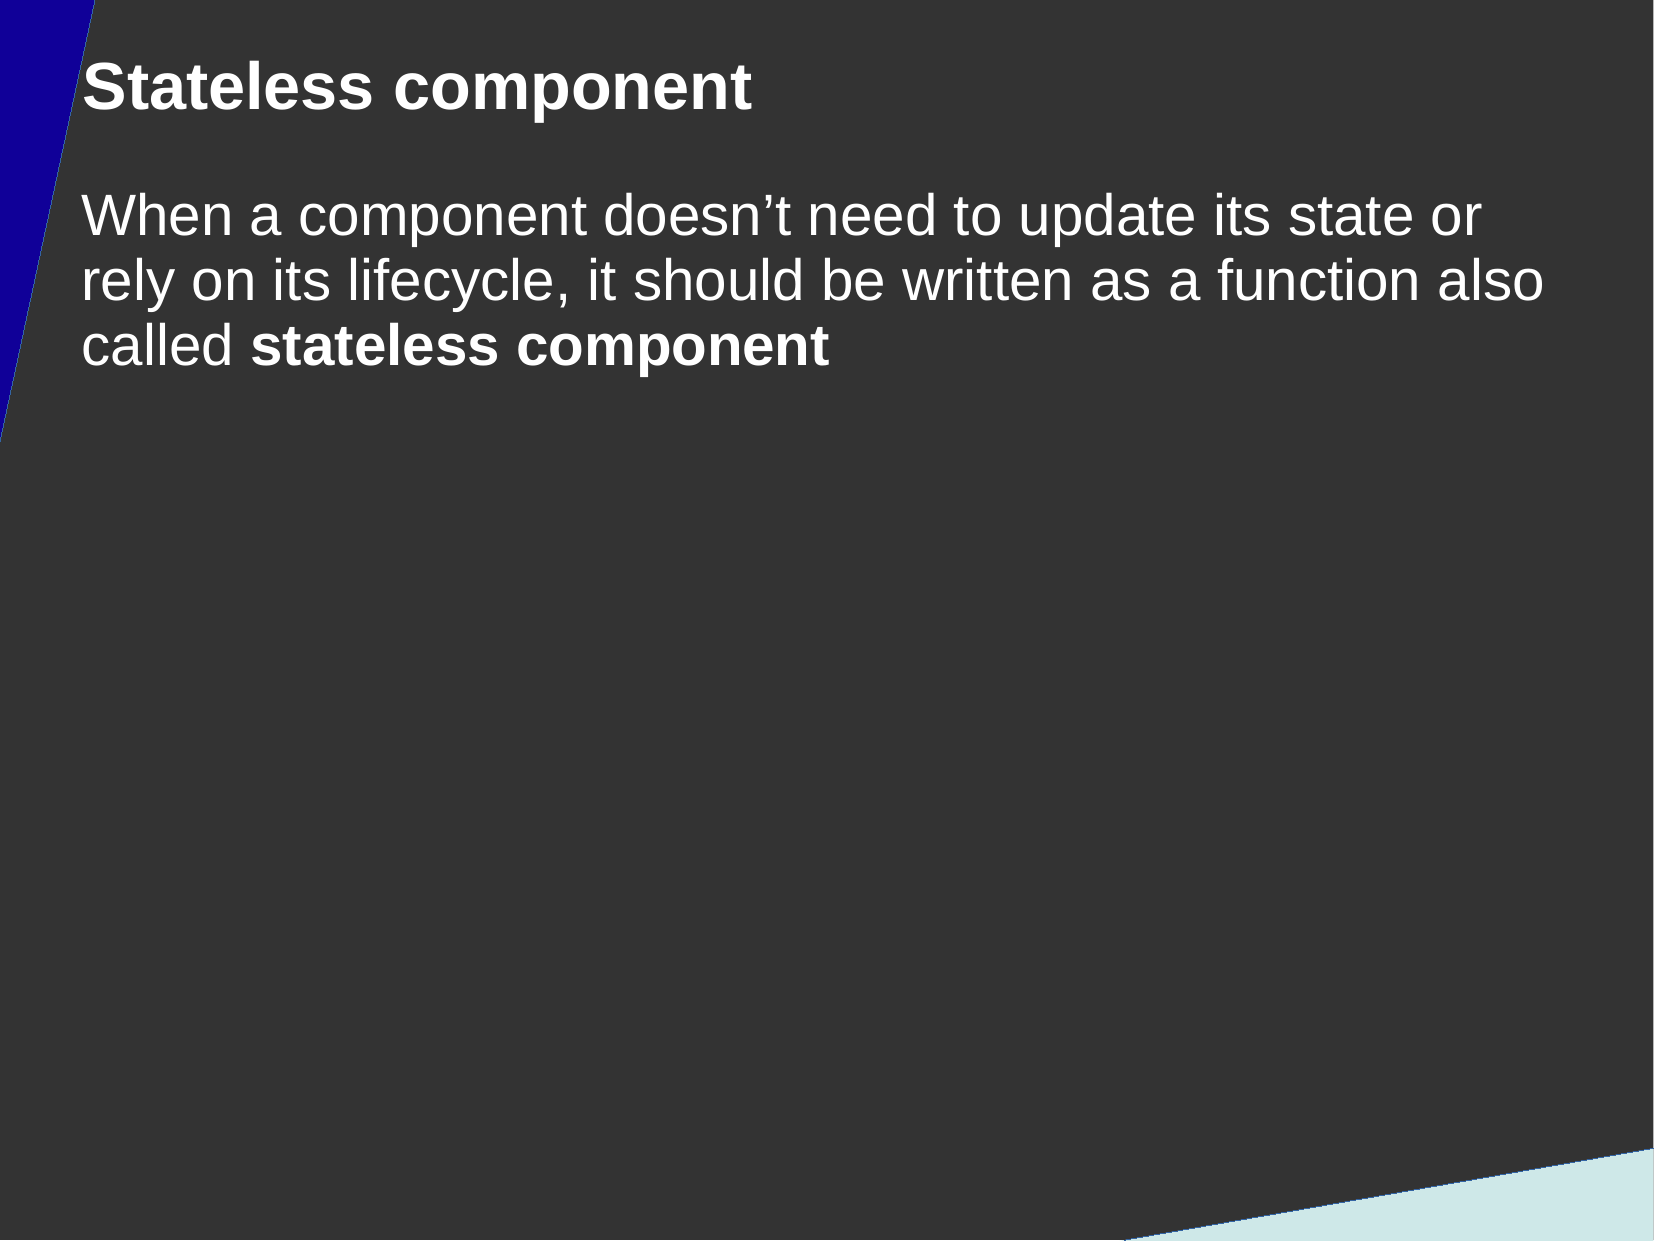

# Stateless component
When a component doesn’t need to update its state or rely on its lifecycle, it should be written as a function also called stateless component